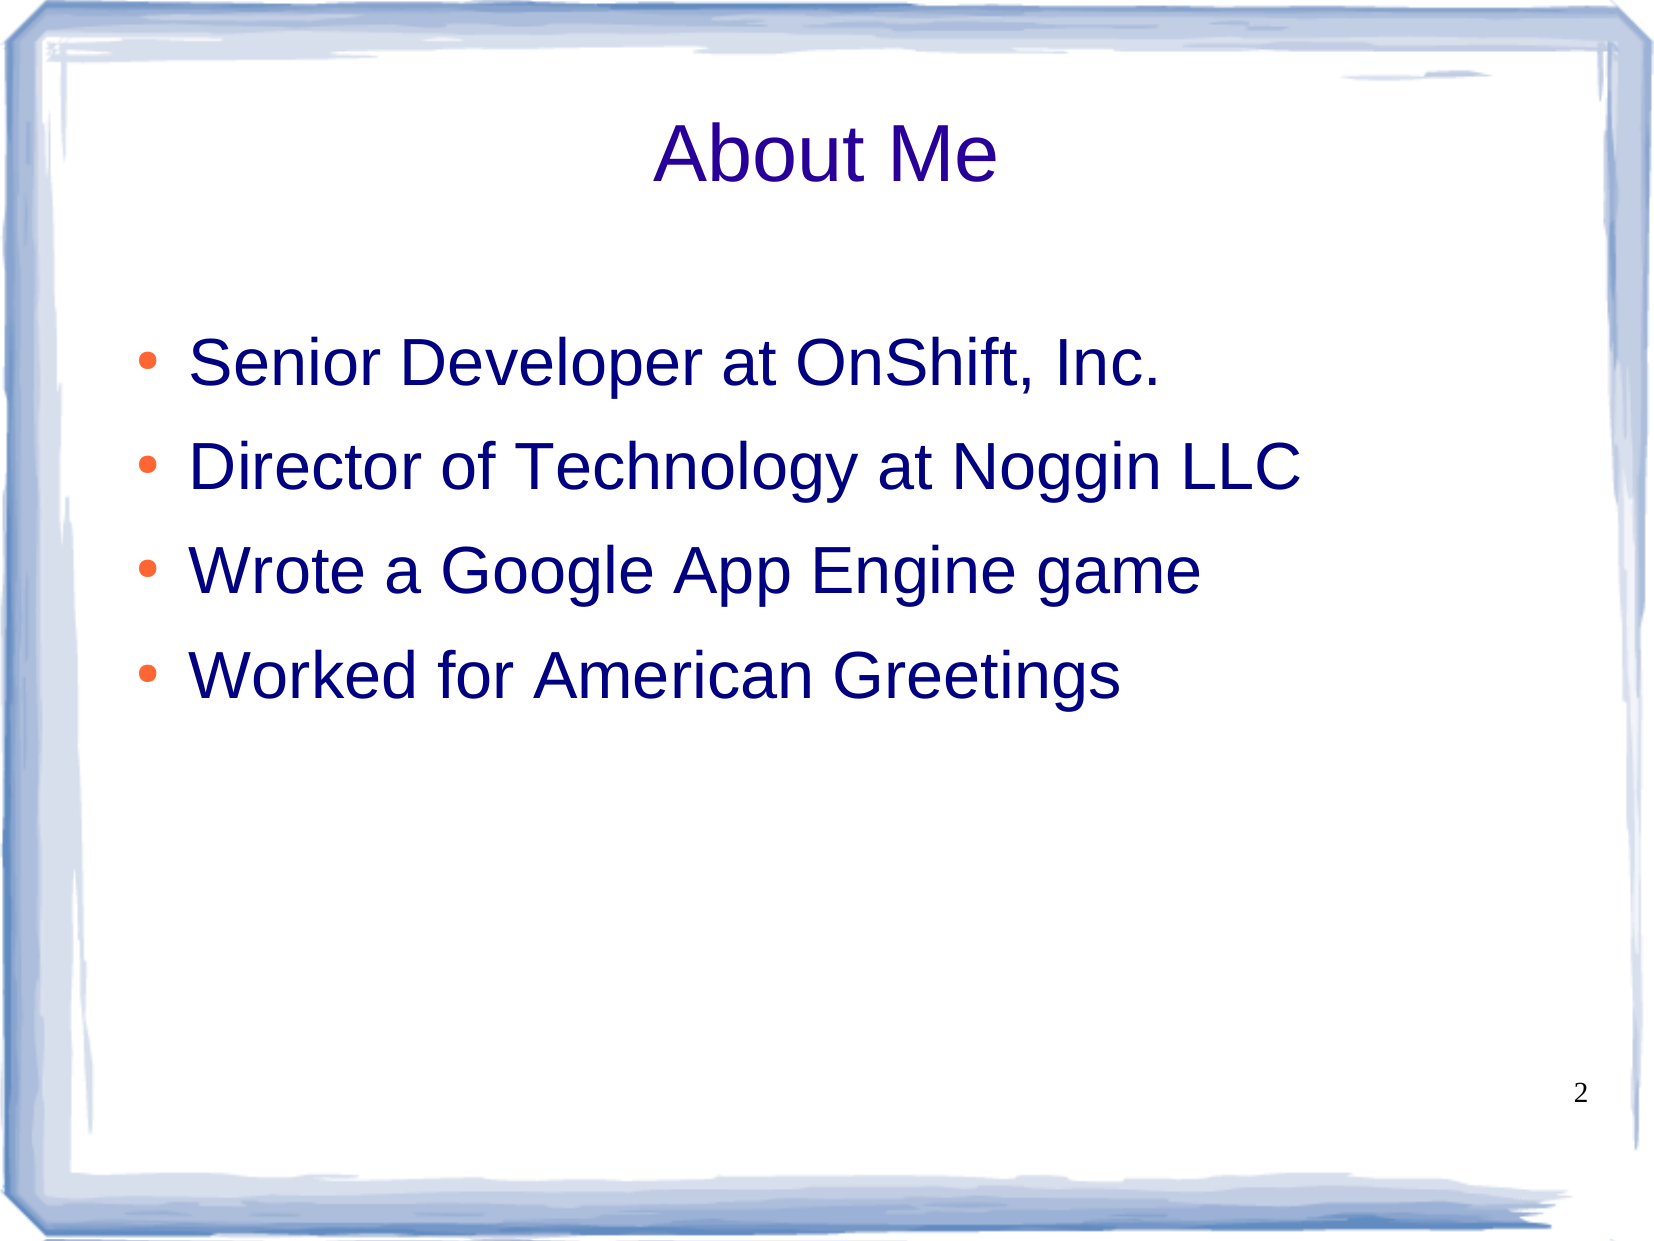

# About Me
Senior Developer at OnShift, Inc.
Director of Technology at Noggin LLC
Wrote a Google App Engine game
Worked for American Greetings
2